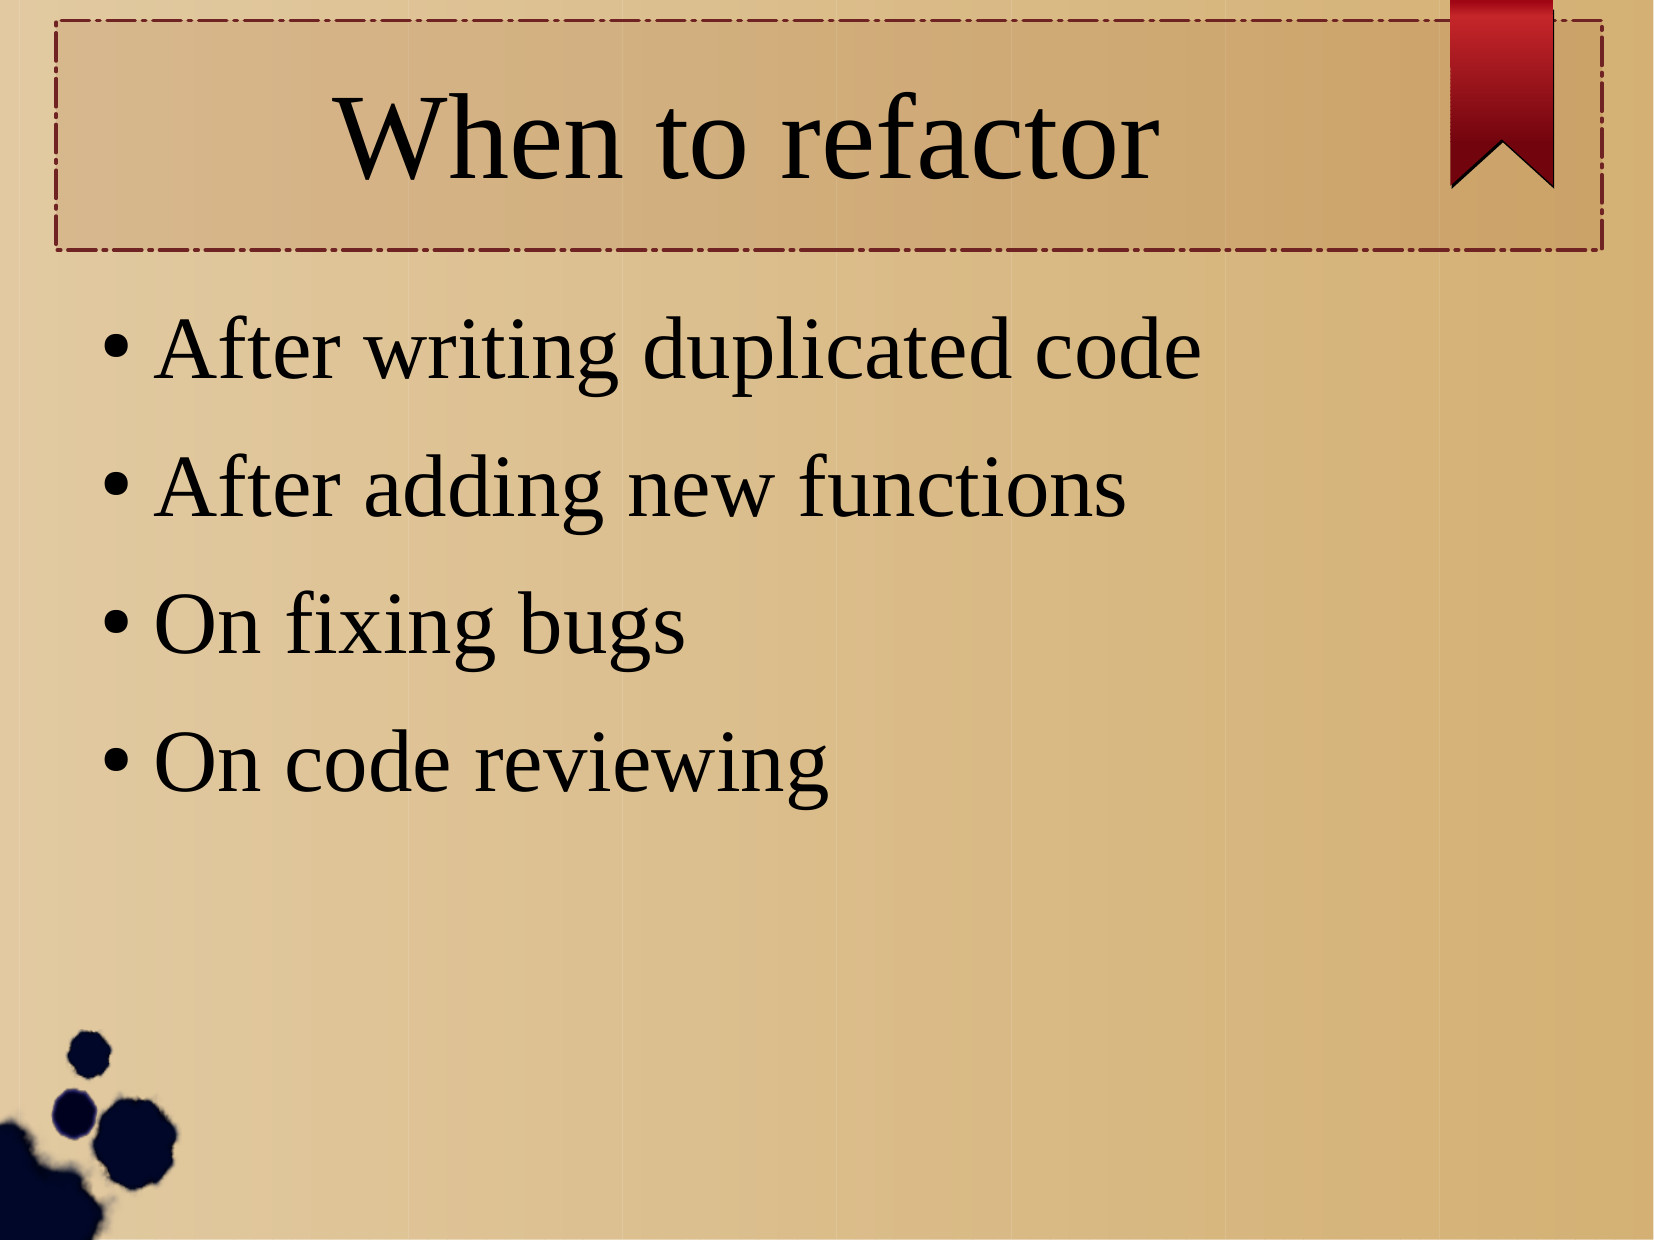

# When to refactor
After writing duplicated code
After adding new functions
On fixing bugs
On code reviewing